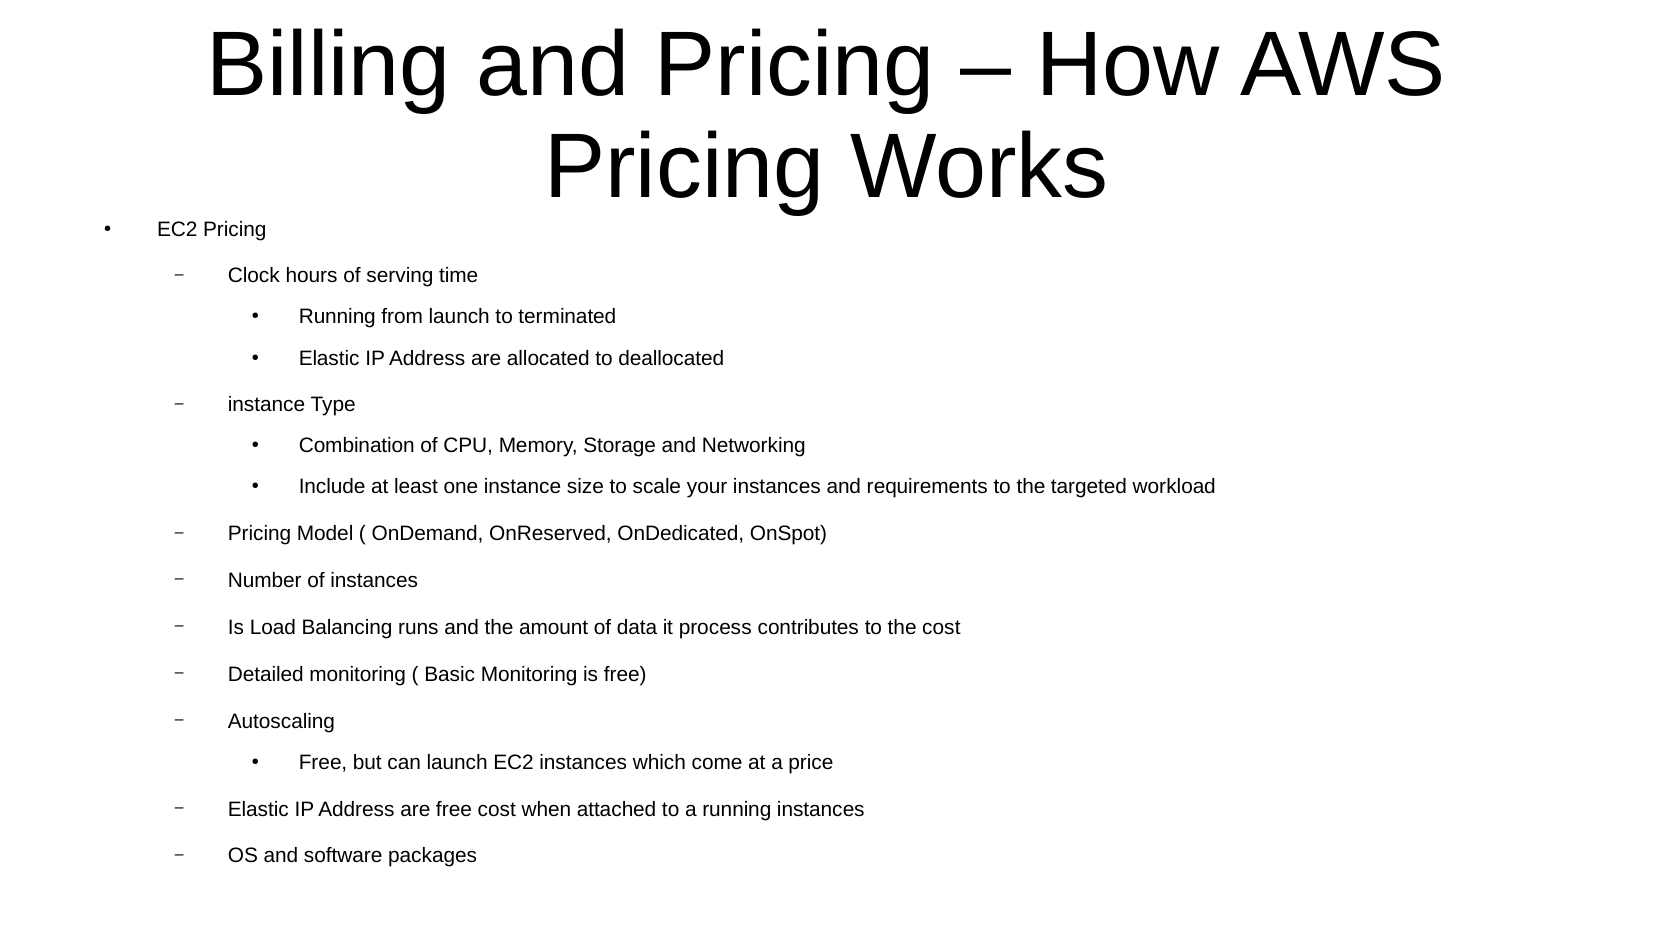

# Billing and Pricing – How AWS Pricing Works
EC2 Pricing
Clock hours of serving time
Running from launch to terminated
Elastic IP Address are allocated to deallocated
instance Type
Combination of CPU, Memory, Storage and Networking
Include at least one instance size to scale your instances and requirements to the targeted workload
Pricing Model ( OnDemand, OnReserved, OnDedicated, OnSpot)
Number of instances
Is Load Balancing runs and the amount of data it process contributes to the cost
Detailed monitoring ( Basic Monitoring is free)
Autoscaling
Free, but can launch EC2 instances which come at a price
Elastic IP Address are free cost when attached to a running instances
OS and software packages